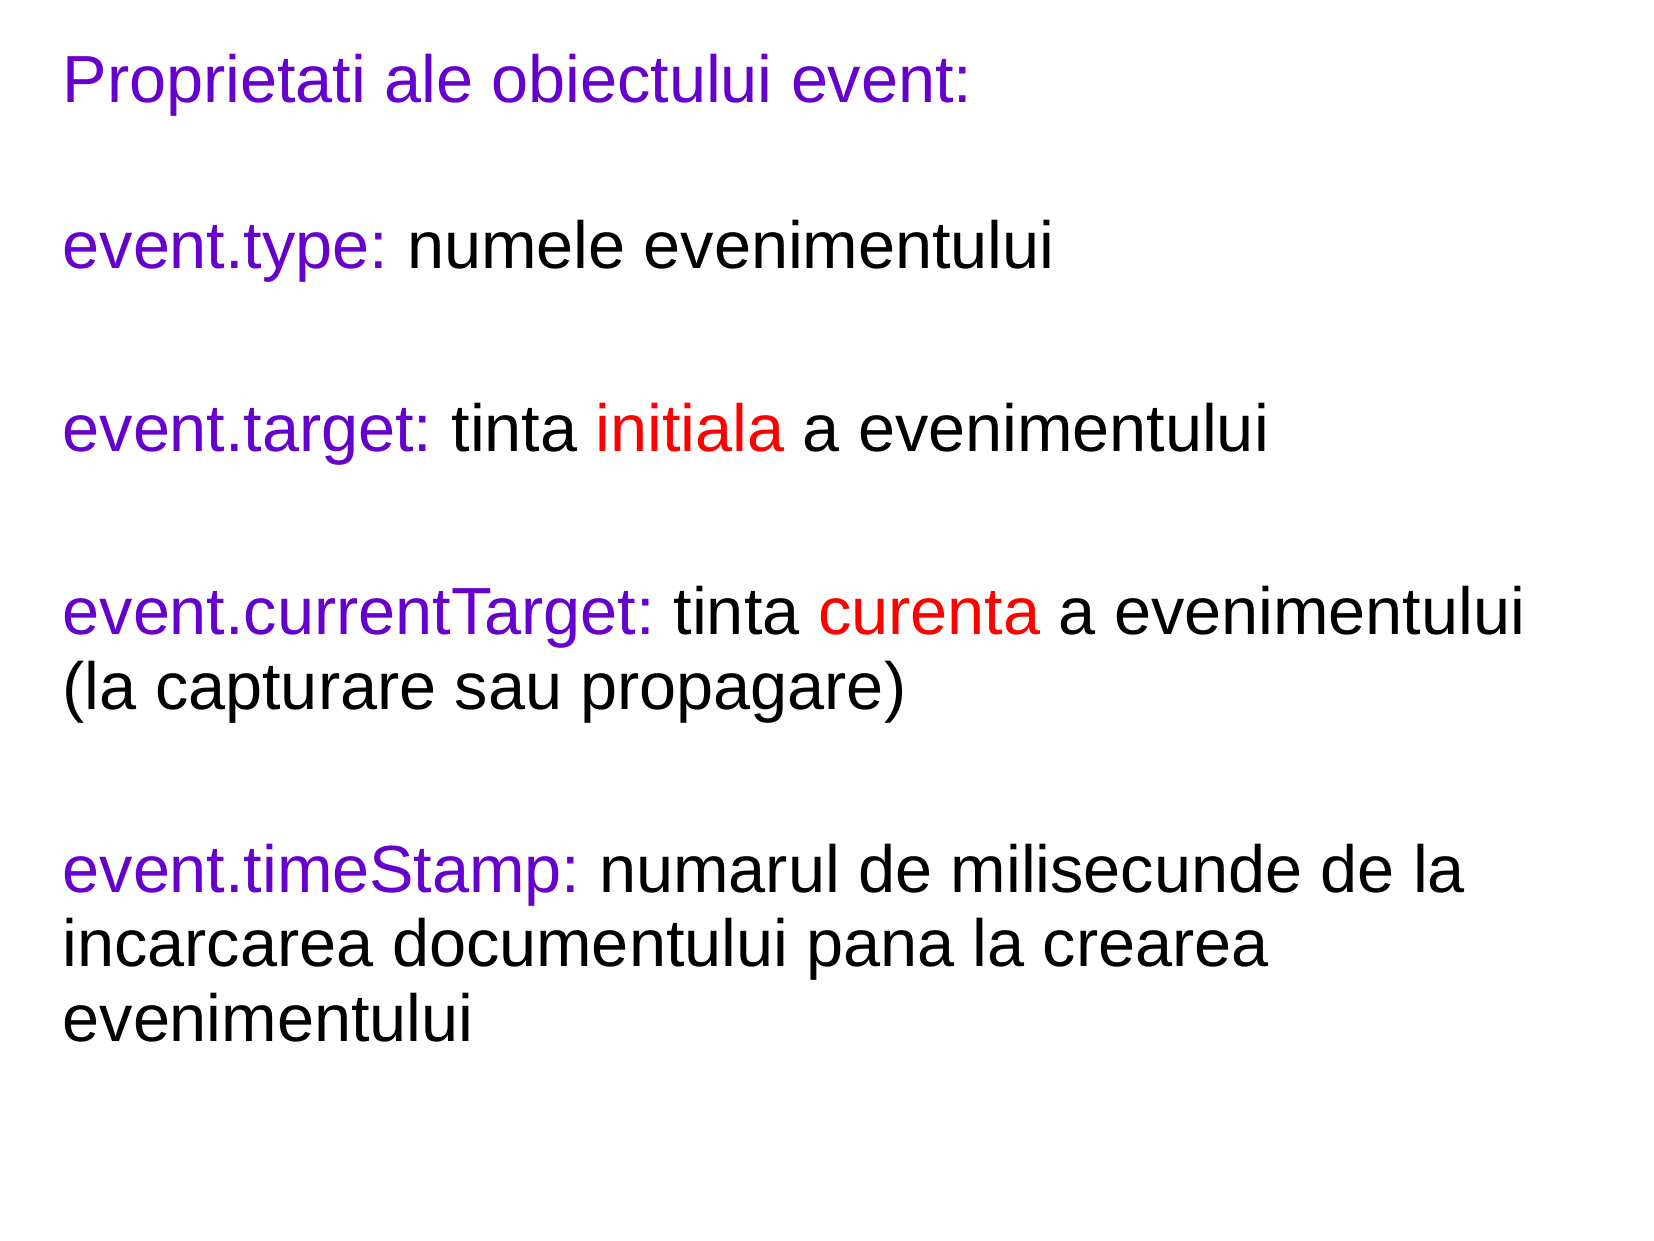

Proprietati ale obiectului event:
event.type: numele evenimentului
event.target: tinta initiala a evenimentului
event.currentTarget: tinta curenta a evenimentului (la capturare sau propagare)
event.timeStamp: numarul de milisecunde de la incarcarea documentului pana la crearea evenimentului